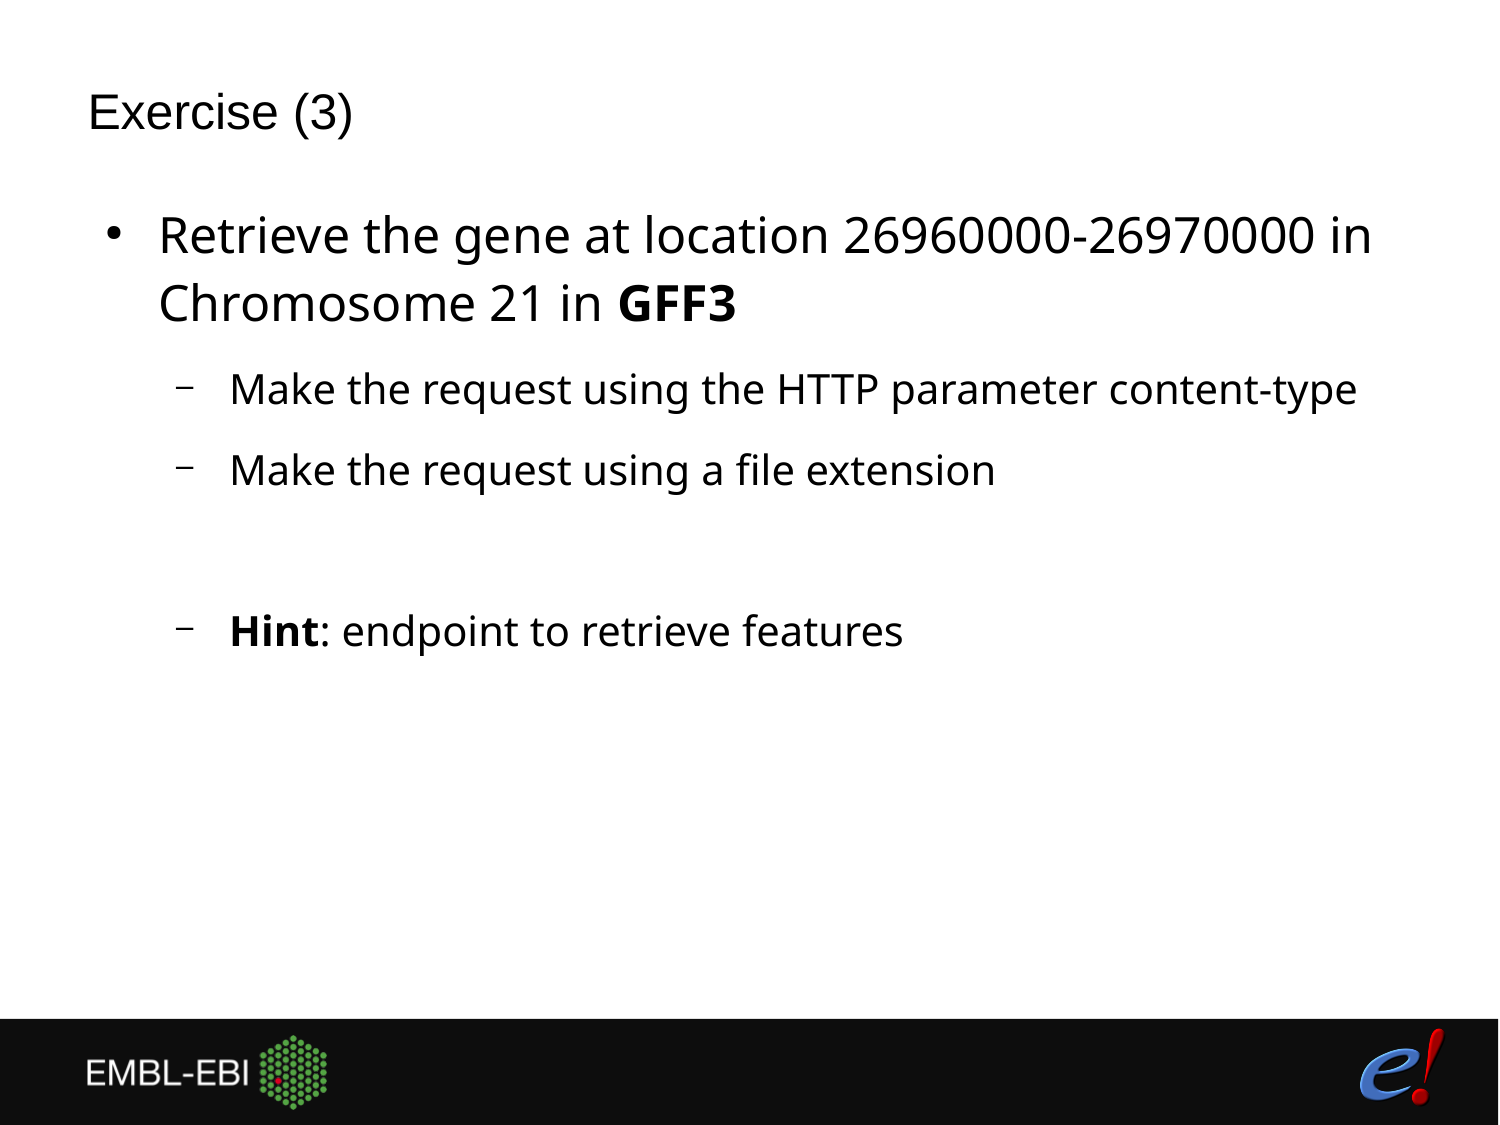

# Exercise (3)
Retrieve the gene at location 26960000-26970000 in Chromosome 21 in GFF3
Make the request using the HTTP parameter content-type
Make the request using a file extension
Hint: endpoint to retrieve features